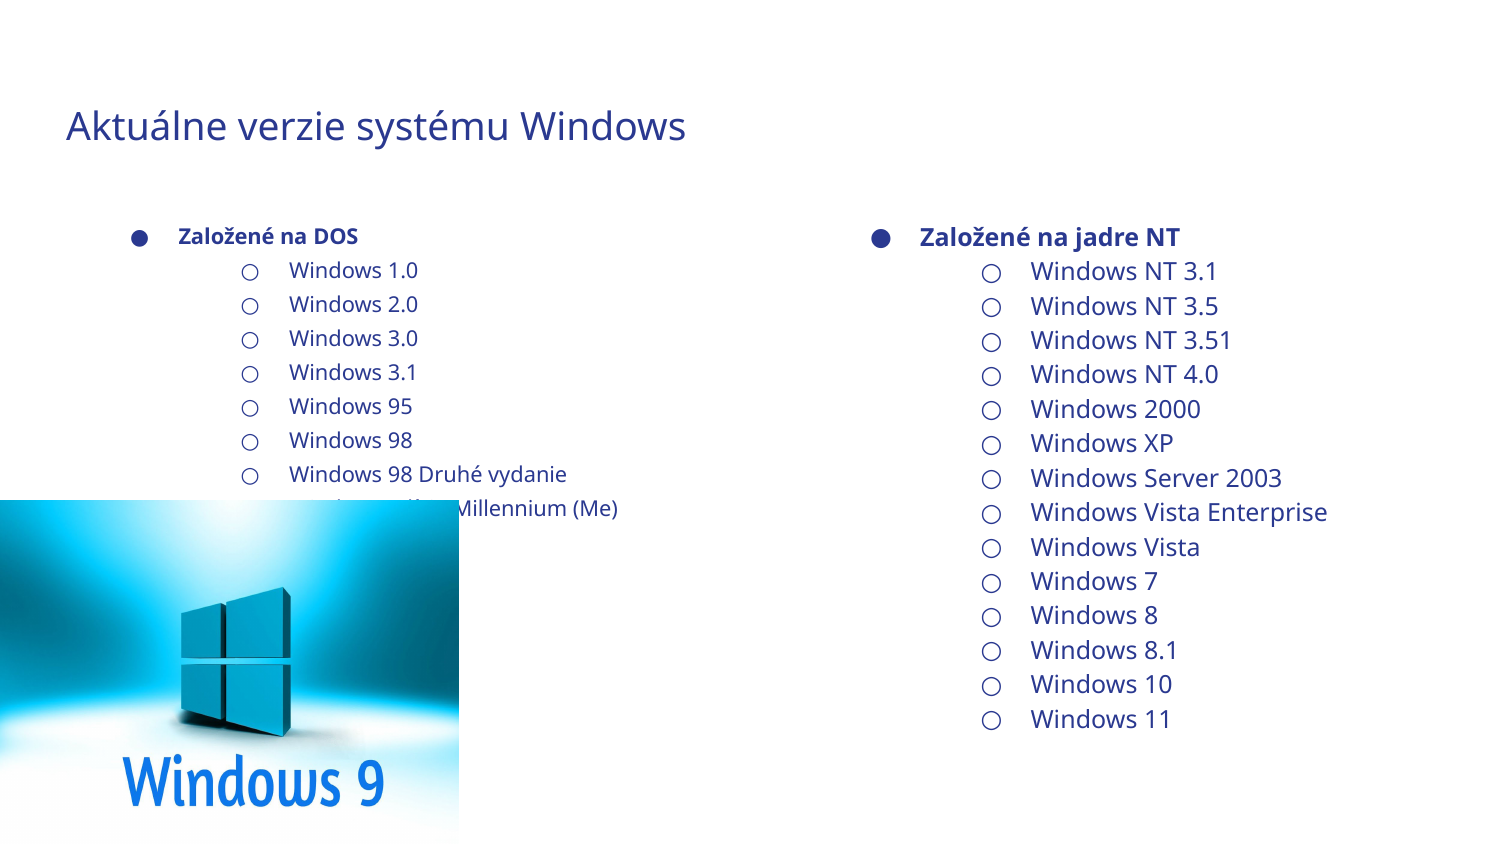

# Aktuálne verzie systému Windows
Založené na DOS
Windows 1.0
Windows 2.0
Windows 3.0
Windows 3.1
Windows 95
Windows 98
Windows 98 Druhé vydanie
Windows Edícia Millennium (Me)
Založené na jadre NT
Windows NT 3.1
Windows NT 3.5
Windows NT 3.51
Windows NT 4.0
Windows 2000
Windows XP
Windows Server 2003
Windows Vista Enterprise
Windows Vista
Windows 7
Windows 8
Windows 8.1
Windows 10
Windows 11